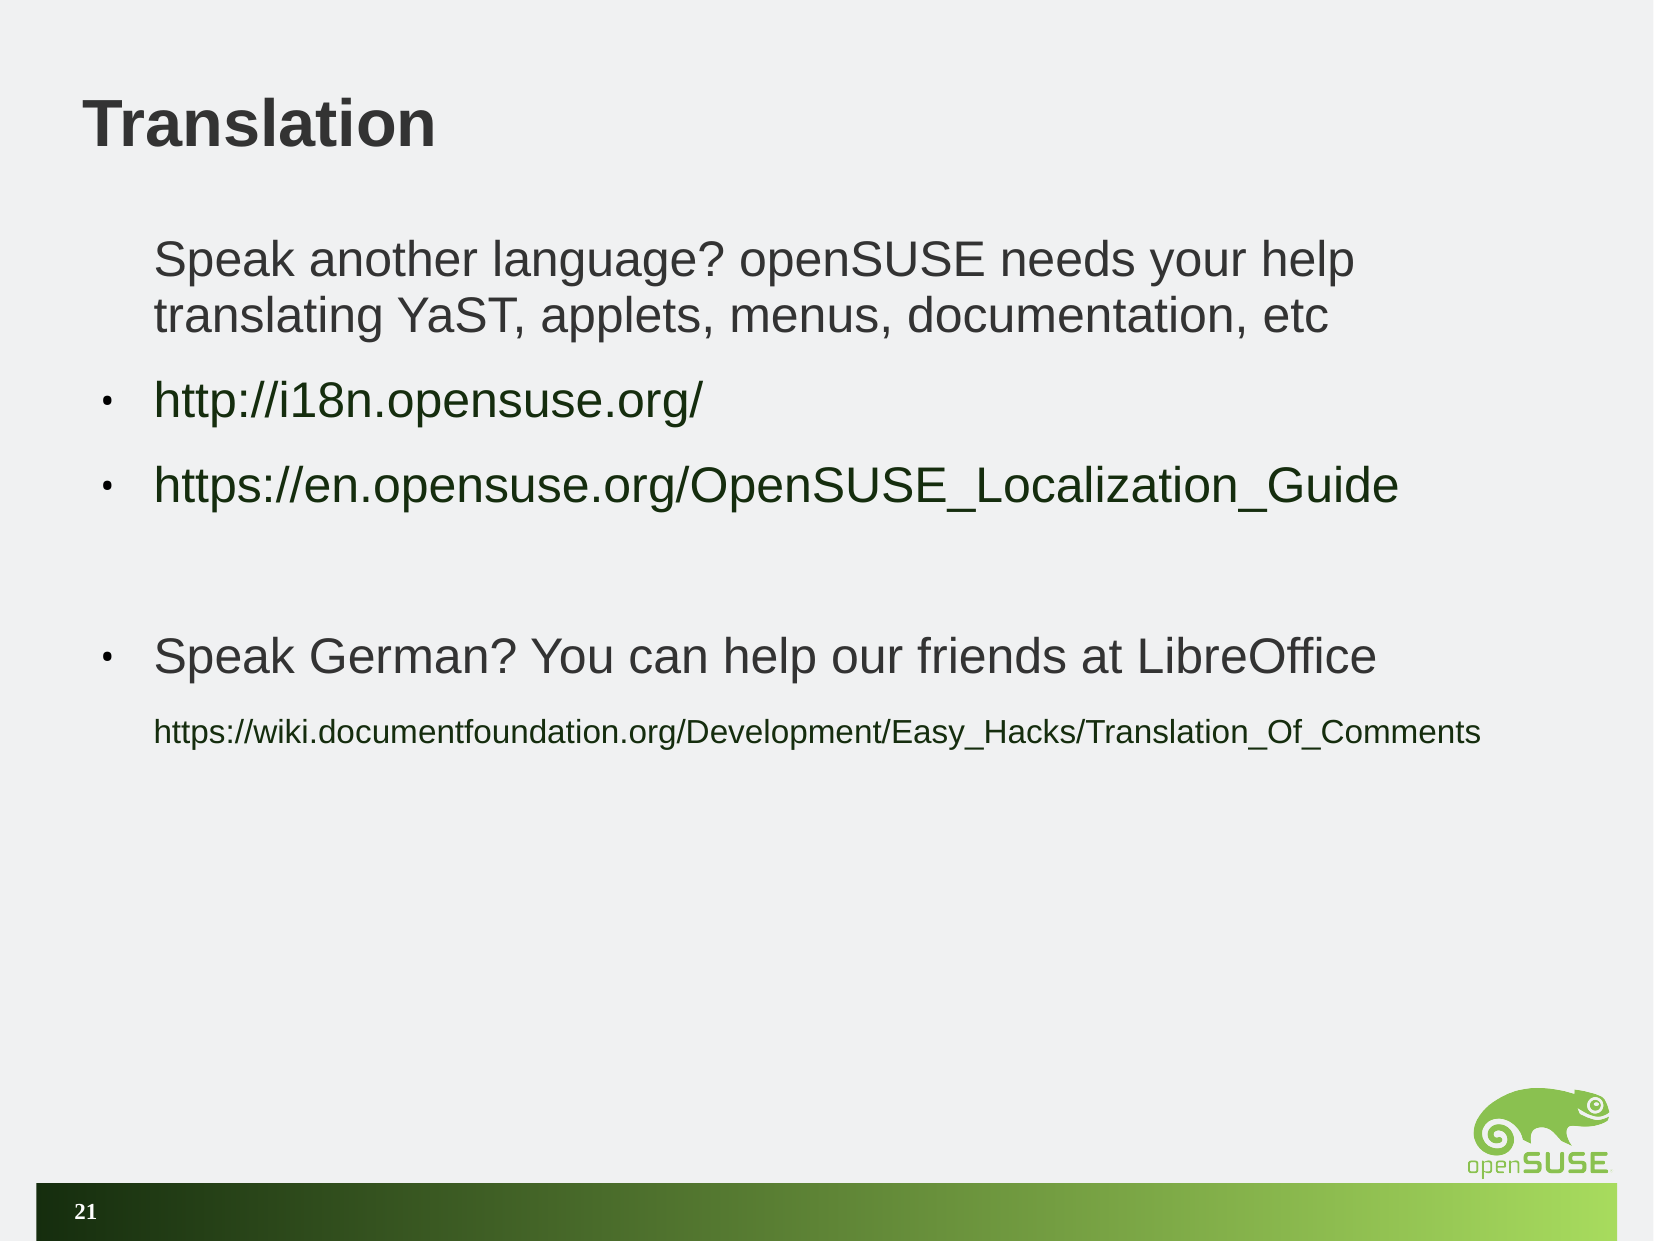

# Translation
Speak another language? openSUSE needs your help translating YaST, applets, menus, documentation, etc
http://i18n.opensuse.org/
https://en.opensuse.org/OpenSUSE_Localization_Guide
Speak German? You can help our friends at LibreOffice
https://wiki.documentfoundation.org/Development/Easy_Hacks/Translation_Of_Comments
21